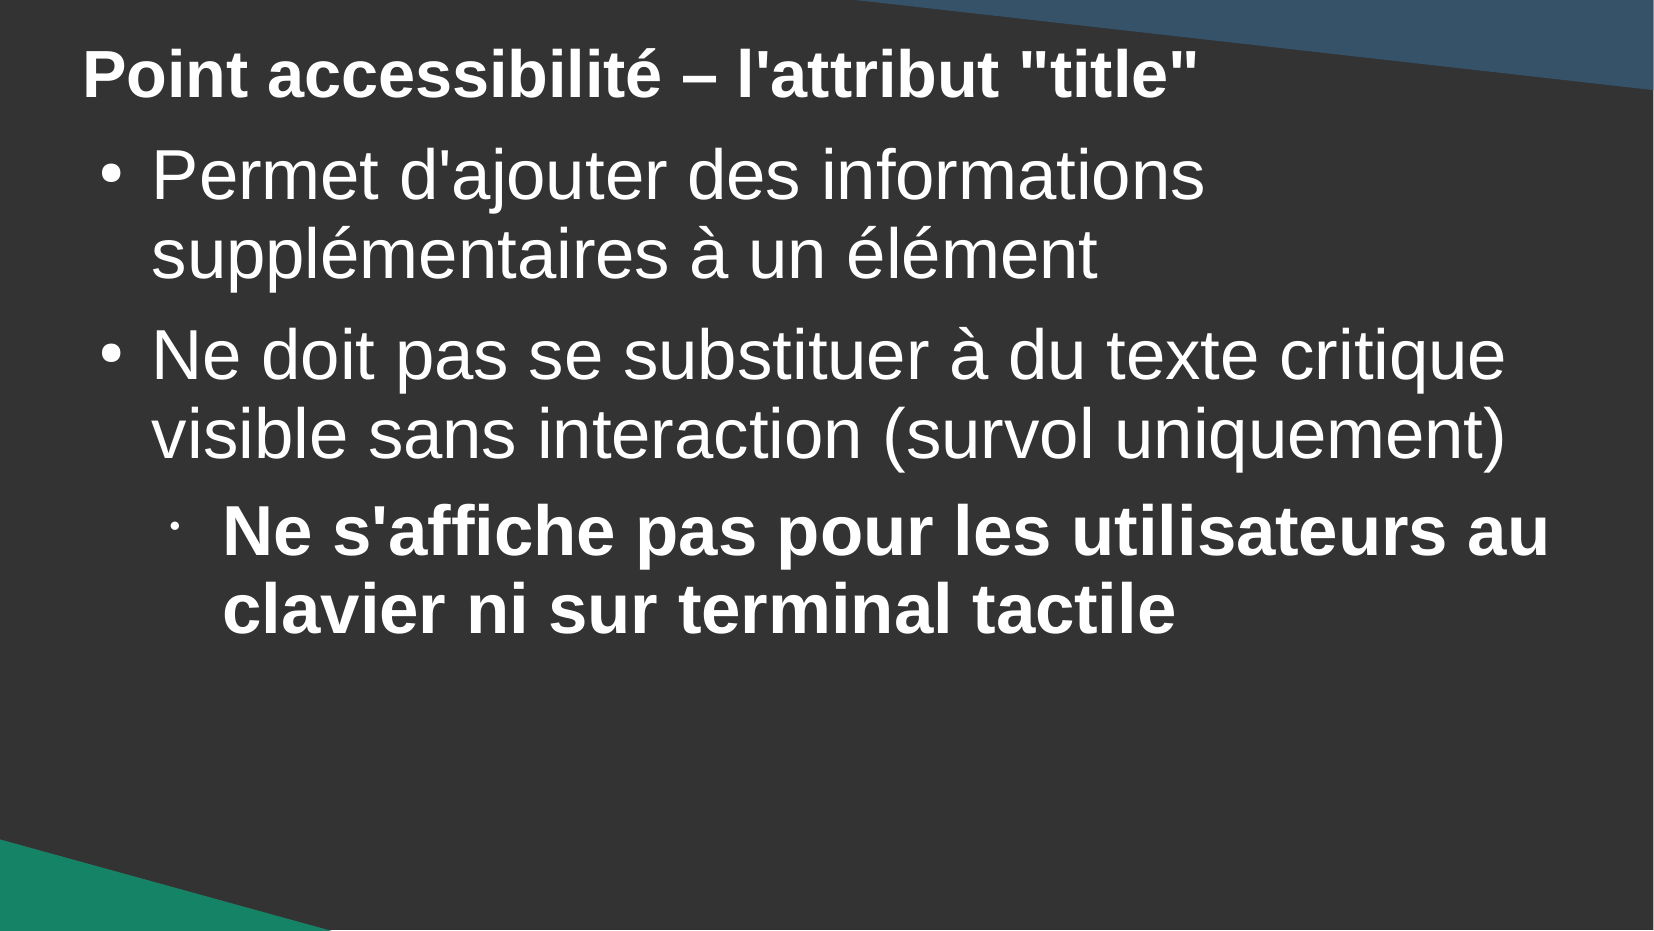

# Point accessibilité – l'attribut "title"
Permet d'ajouter des informations supplémentaires à un élément
Ne doit pas se substituer à du texte critique visible sans interaction (survol uniquement)
Ne s'affiche pas pour les utilisateurs au clavier ni sur terminal tactile